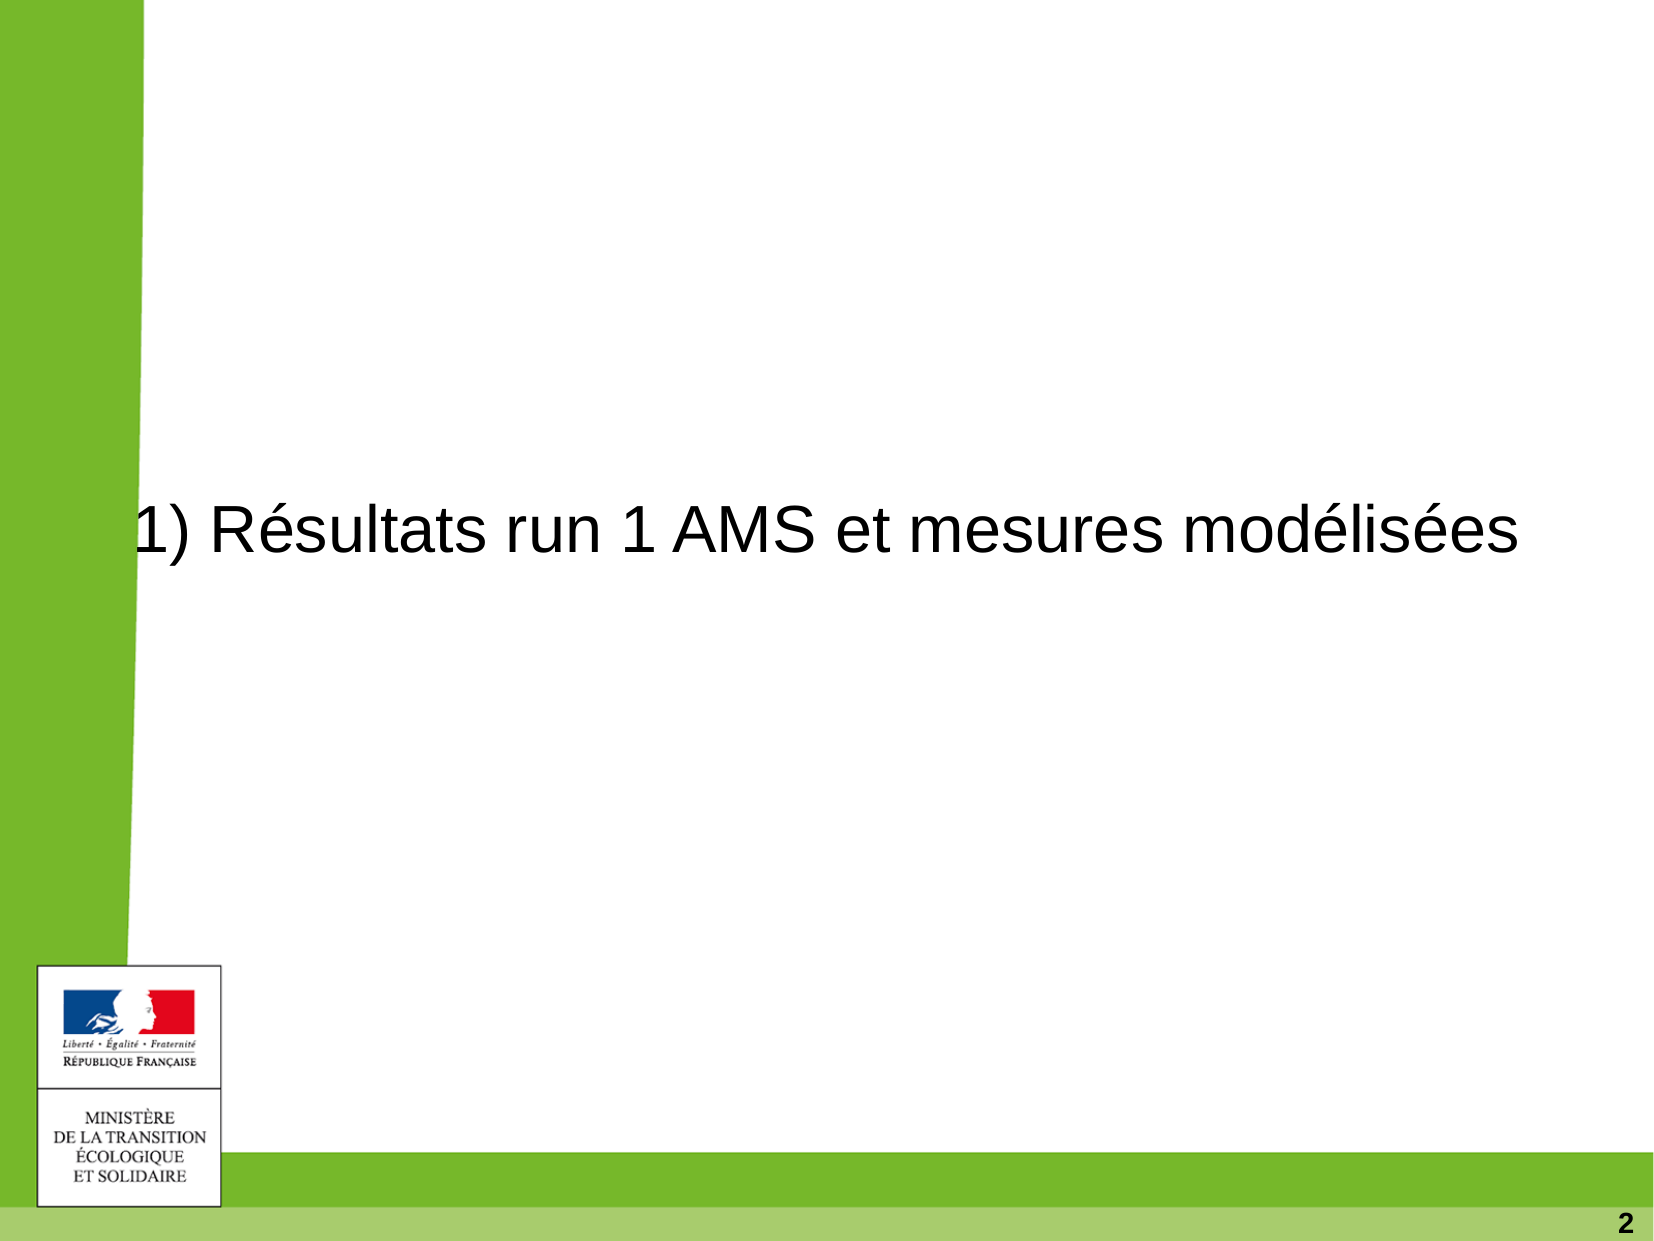

# 1) Résultats run 1 AMS et mesures modélisées